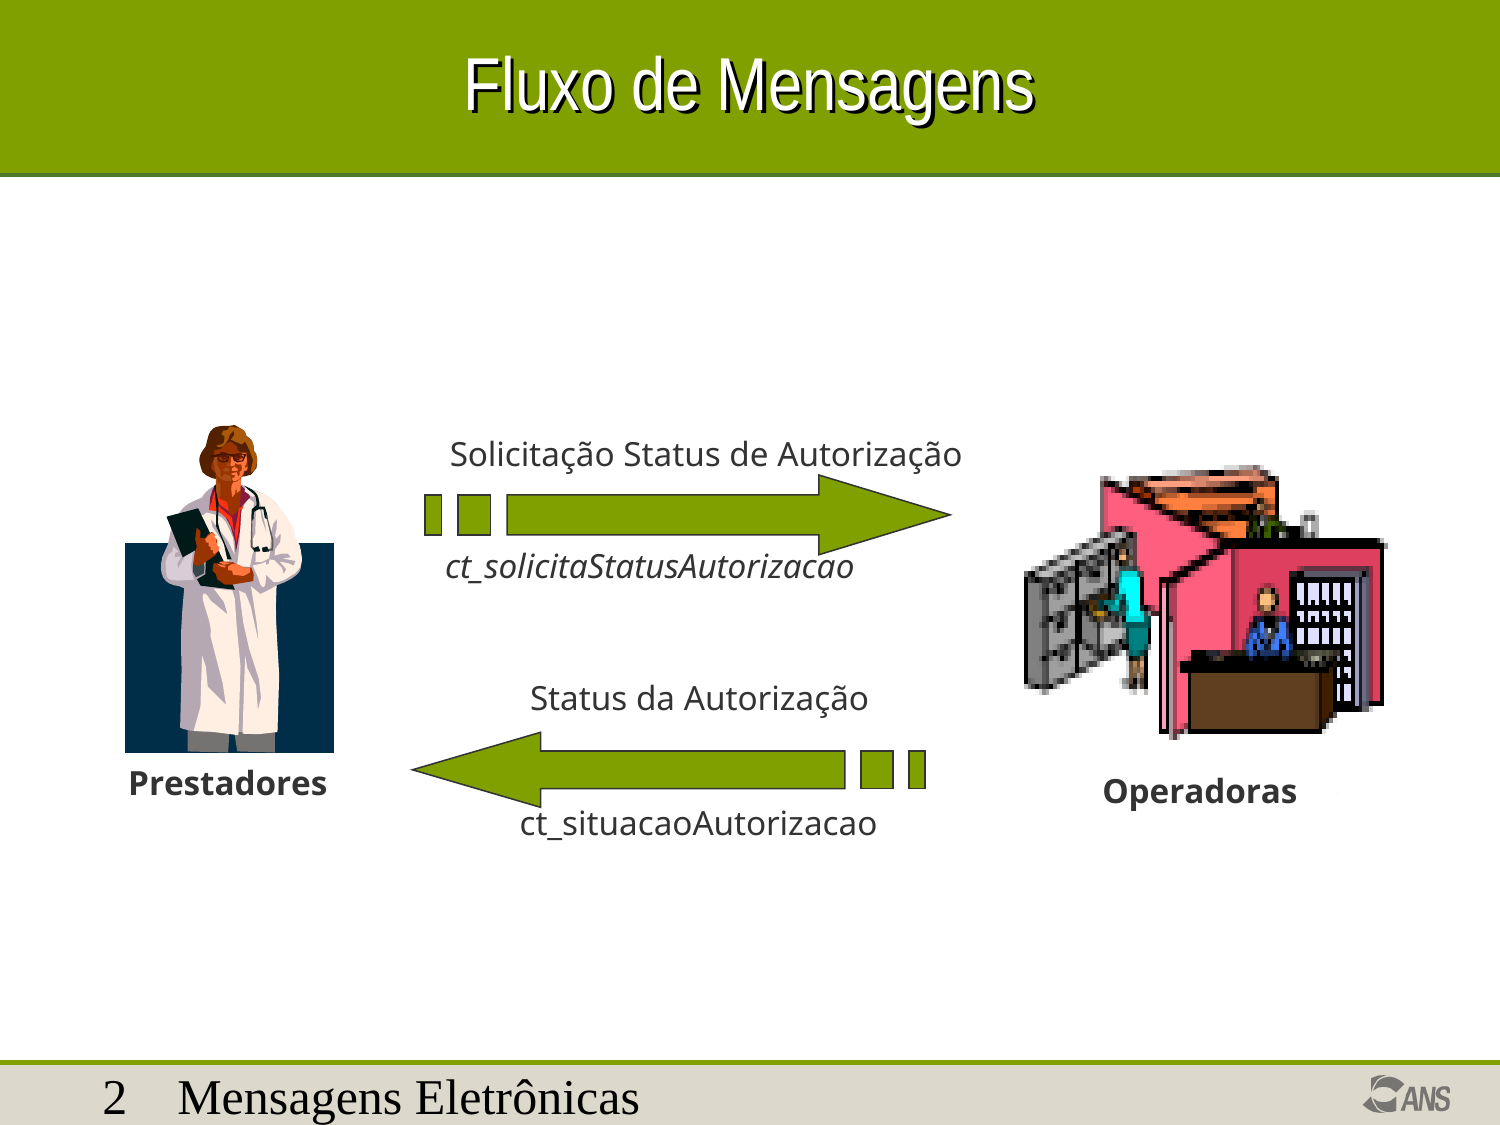

# Fluxo de Mensagens
Prestadores
Solicitação Status de Autorização
ct_solicitaStatusAutorizacao
Operadoras
Status da Autorização
ct_situacaoAutorizacao
21
Mensagens Eletrônicas